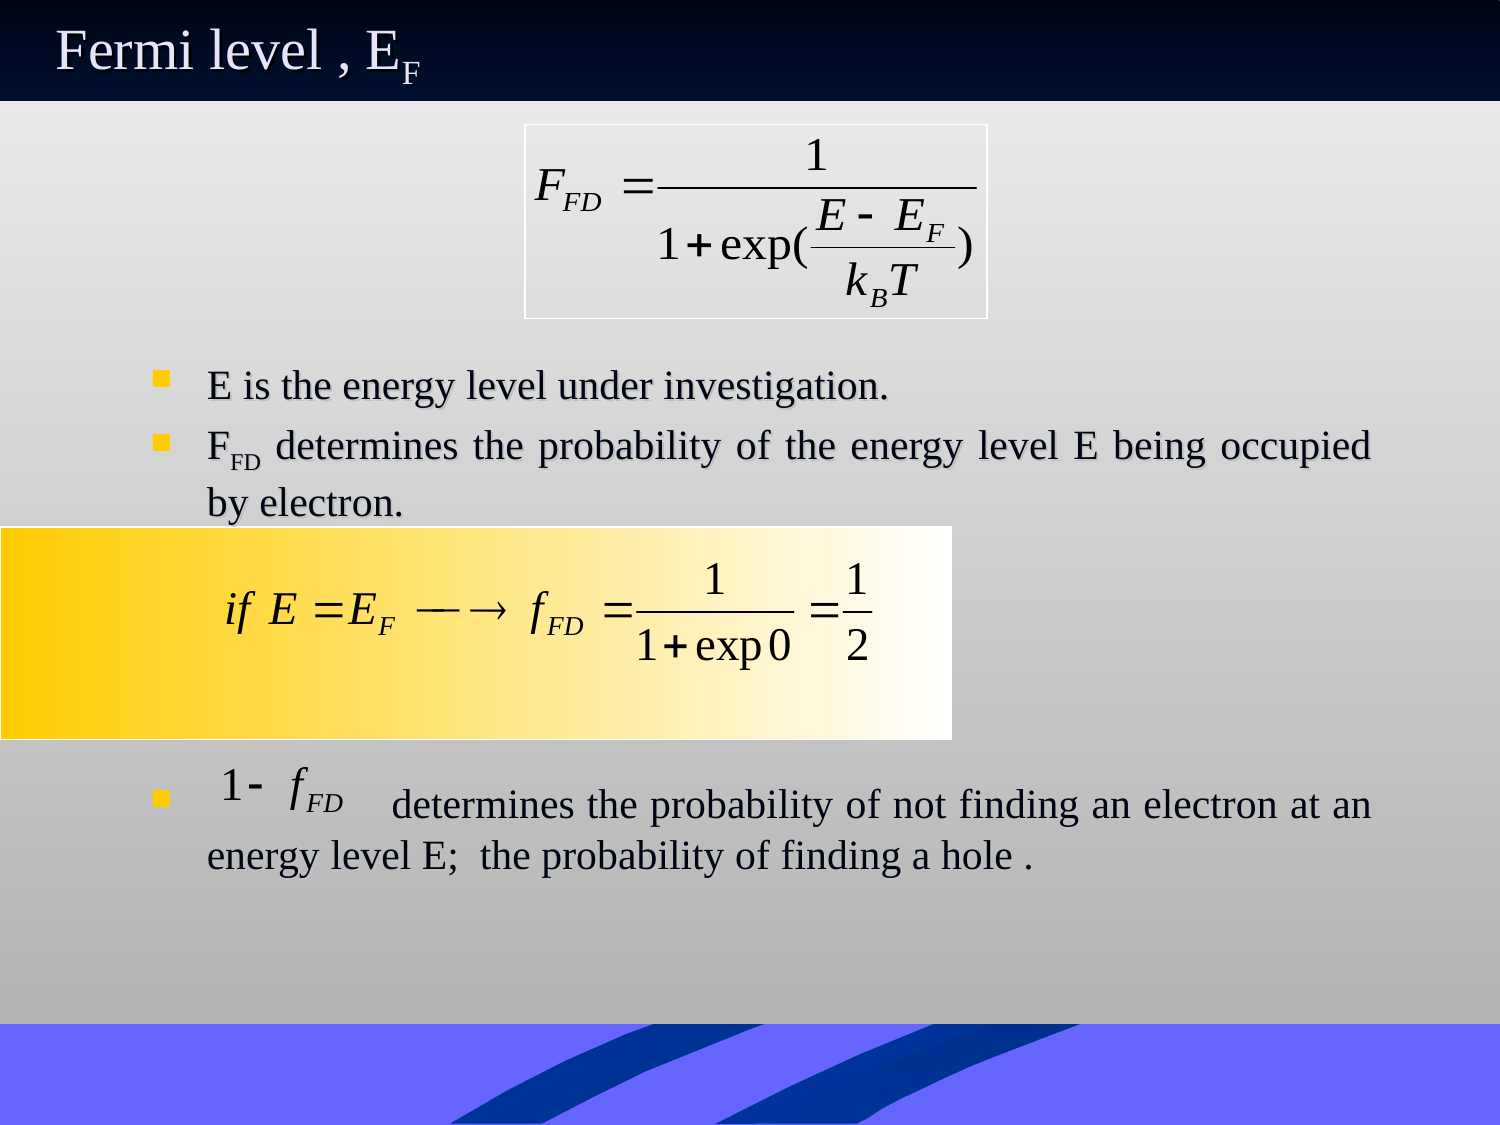

Fermi level , EF
# E is the energy level under investigation.
FFD determines the probability of the energy level E being occupied by electron.
 determines the probability of not finding an electron at an energy level E; the probability of finding a hole .